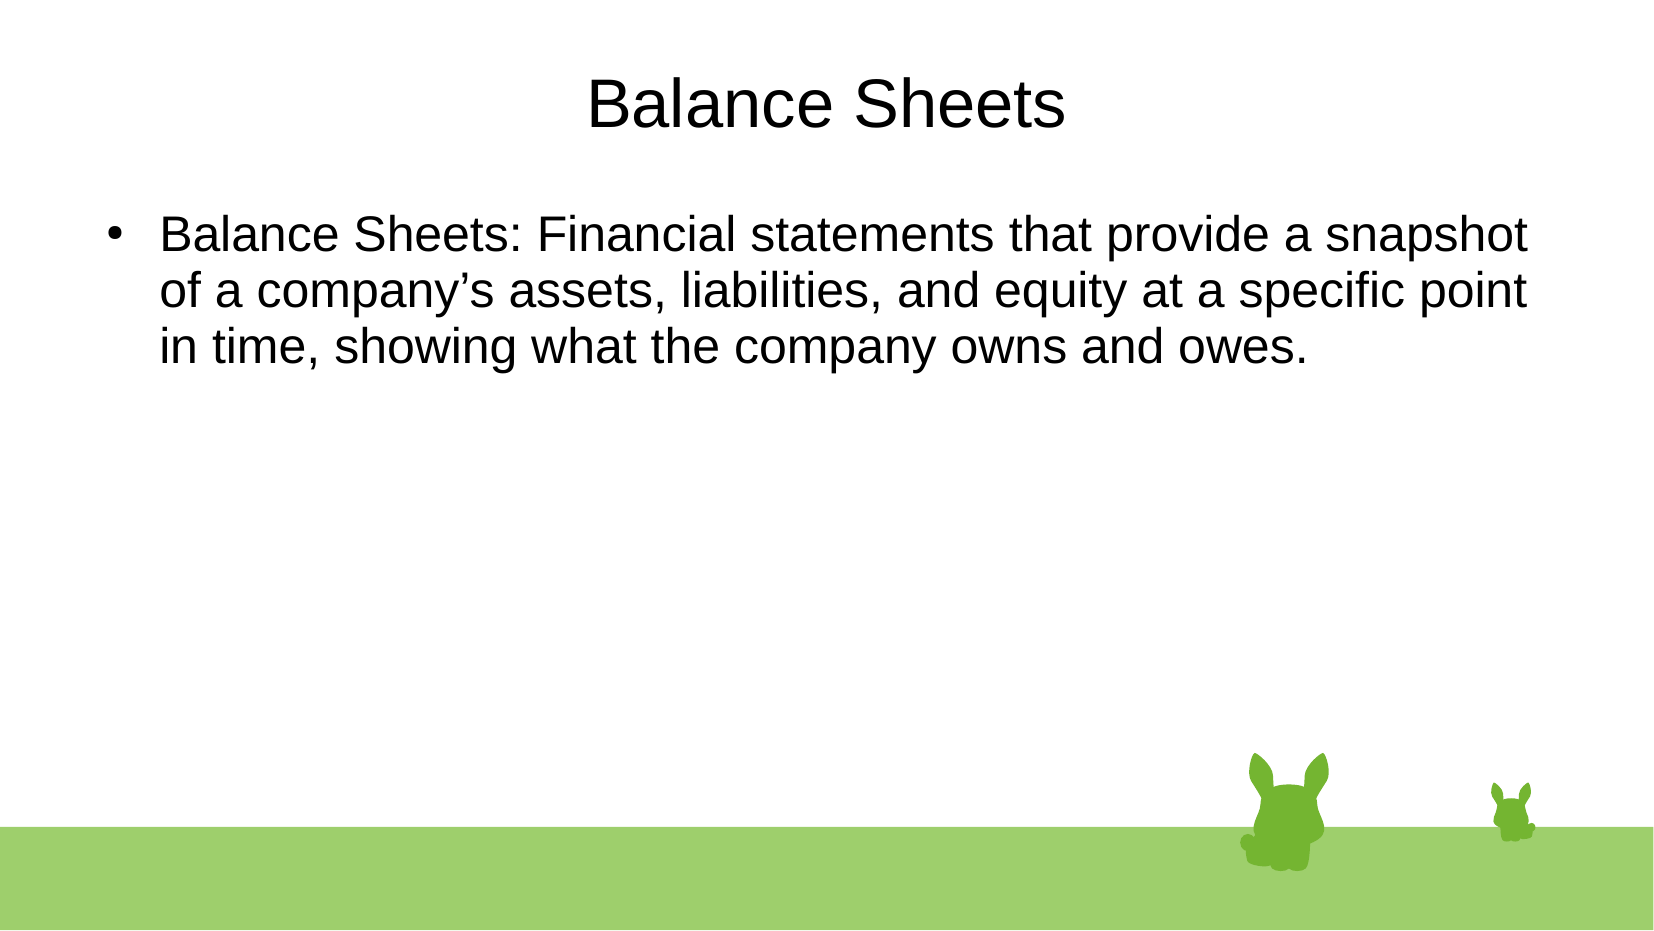

# Balance Sheets
Balance Sheets: Financial statements that provide a snapshot of a company’s assets, liabilities, and equity at a specific point in time, showing what the company owns and owes.